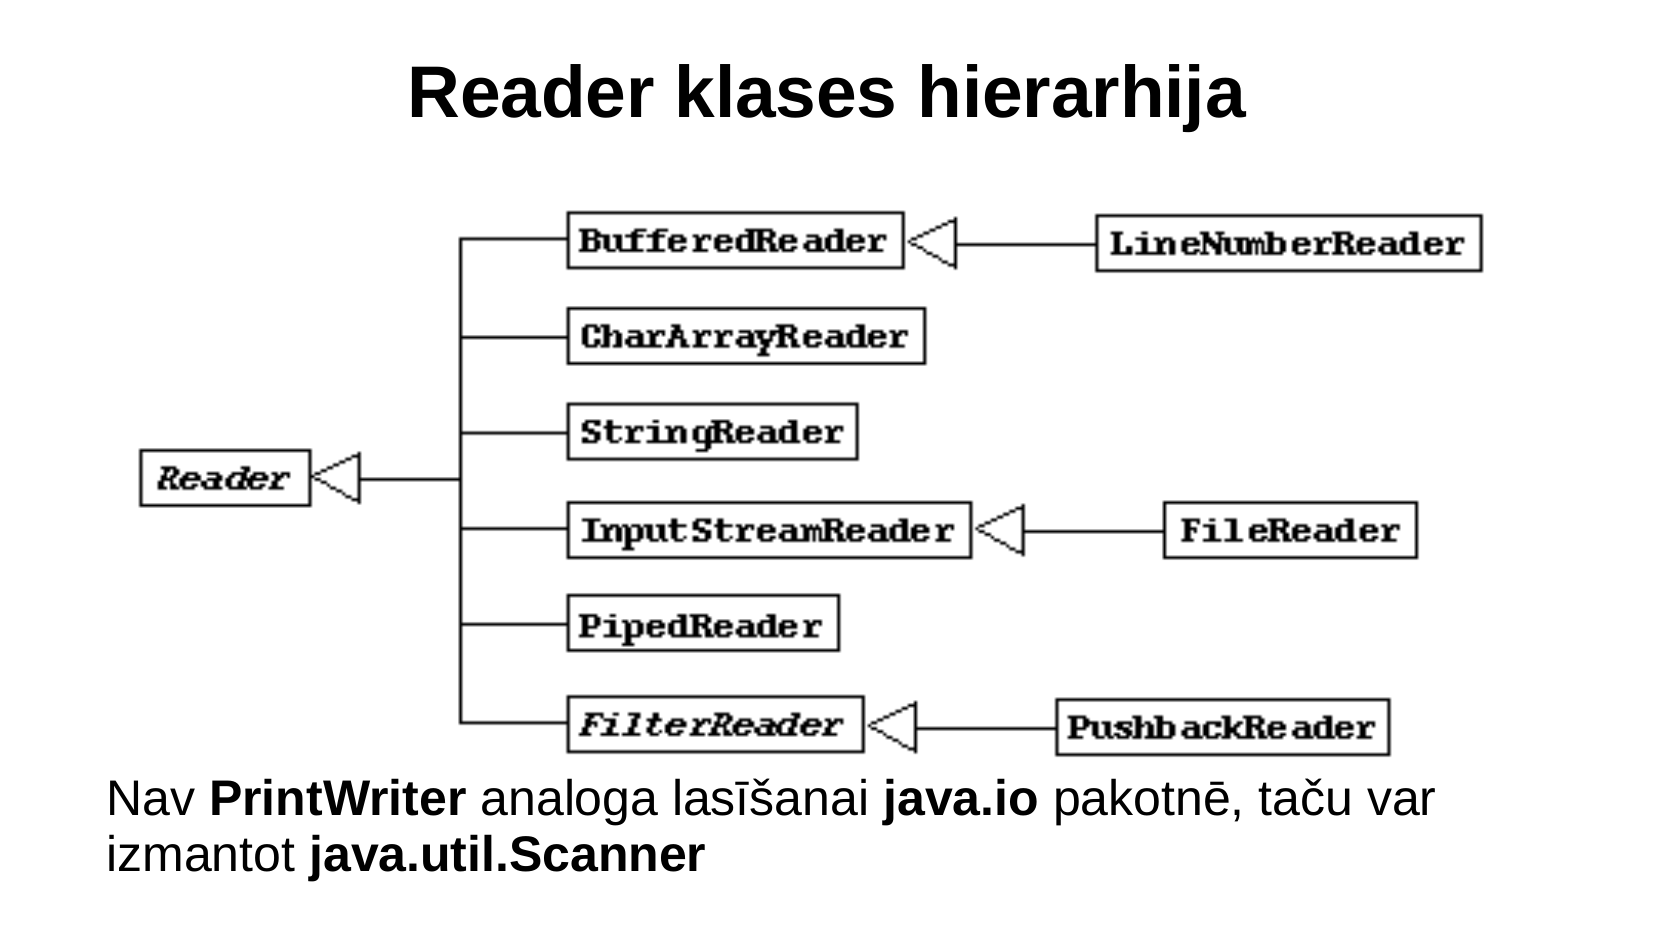

# Reader klases hierarhija
Nav PrintWriter analoga lasīšanai java.io pakotnē, taču var izmantot java.util.Scanner